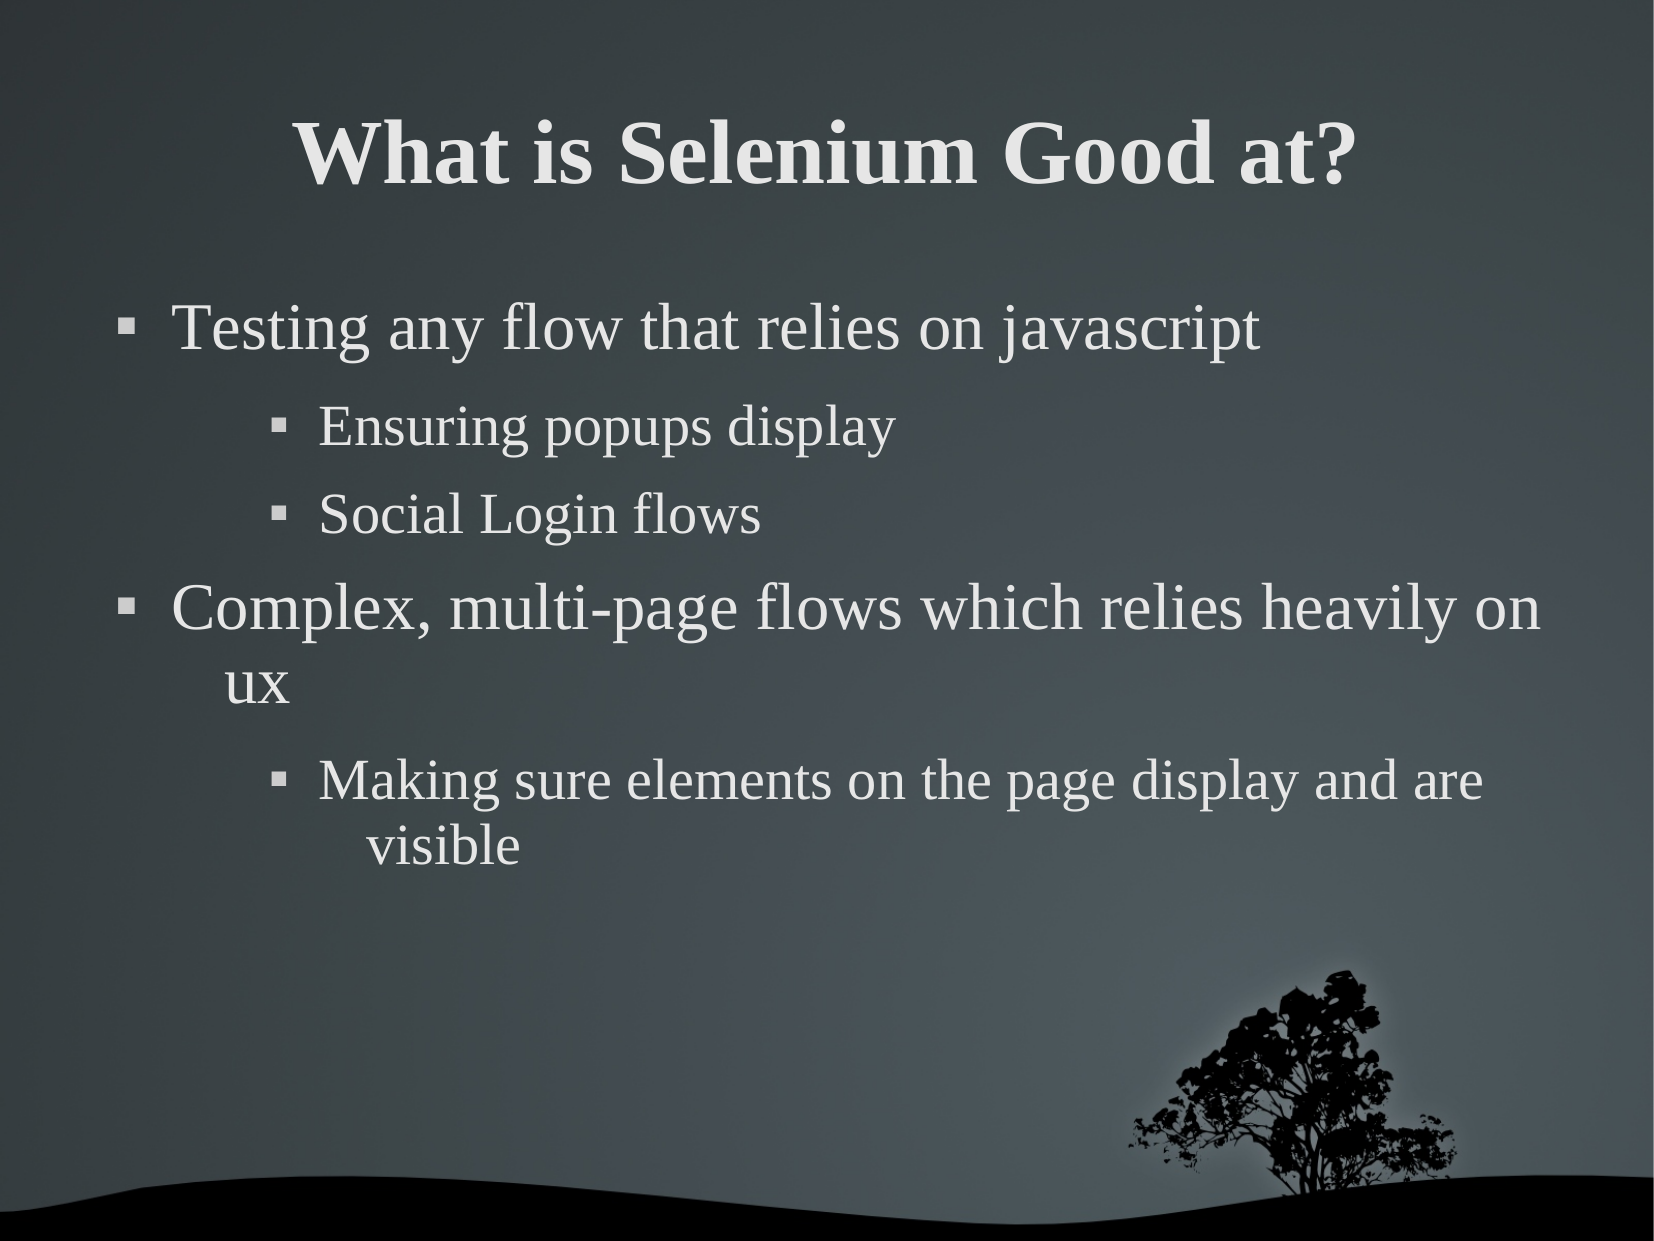

# What is Selenium Good at?
Testing any flow that relies on javascript
Ensuring popups display
Social Login flows
Complex, multi-page flows which relies heavily on ux
Making sure elements on the page display and are visible